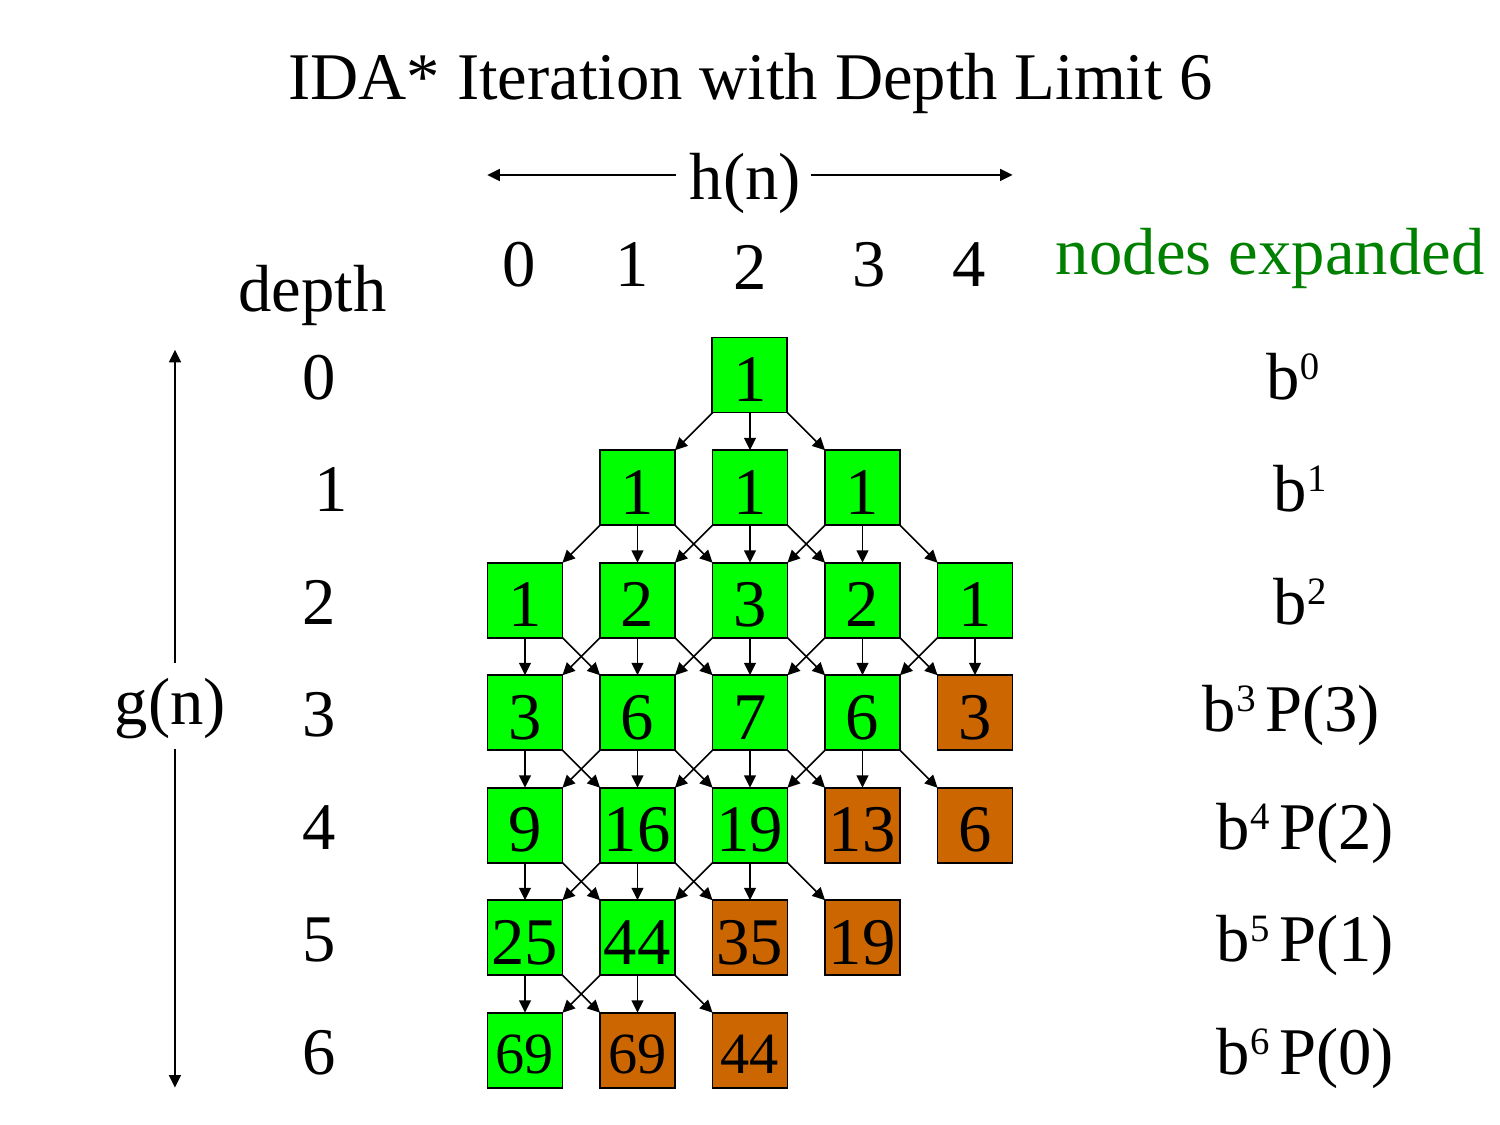

IDA* Iteration with Depth Limit 6
h(n)
nodes expanded
0
1
3
4
2
depth
0
1
2
3
4
5
6
b0
1
g(n)
b1
1
1
1
b2
1
2
3
2
1
b3 P(3)
3
6
7
6
3
b4 P(2)
9
16
19
13
6
b5 P(1)
25
44
35
19
b6 P(0)
69
69
44